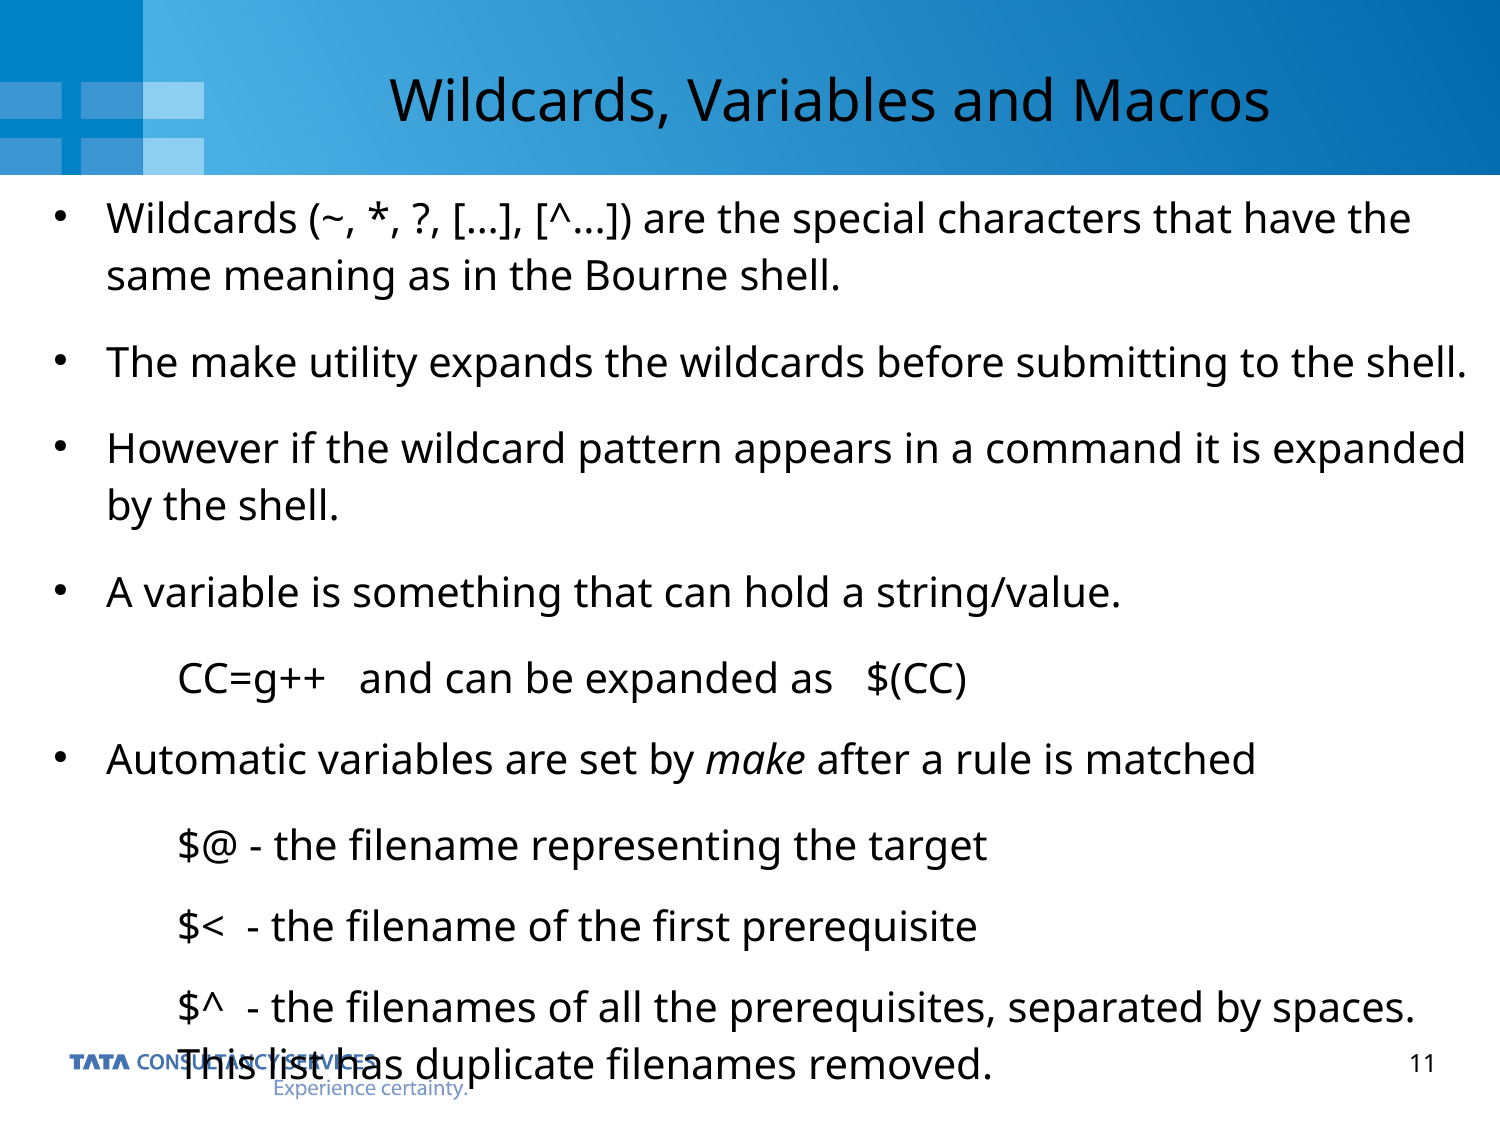

# Wildcards, Variables and Macros
Wildcards (~, *, ?, […], [^...]) are the special characters that have the same meaning as in the Bourne shell.
The make utility expands the wildcards before submitting to the shell.
However if the wildcard pattern appears in a command it is expanded by the shell.
A variable is something that can hold a string/value.
CC=g++ and can be expanded as $(CC)
Automatic variables are set by make after a rule is matched
$@ - the filename representing the target
$< - the filename of the first prerequisite
$^ - the filenames of all the prerequisites, separated by spaces. This list has duplicate filenames removed.